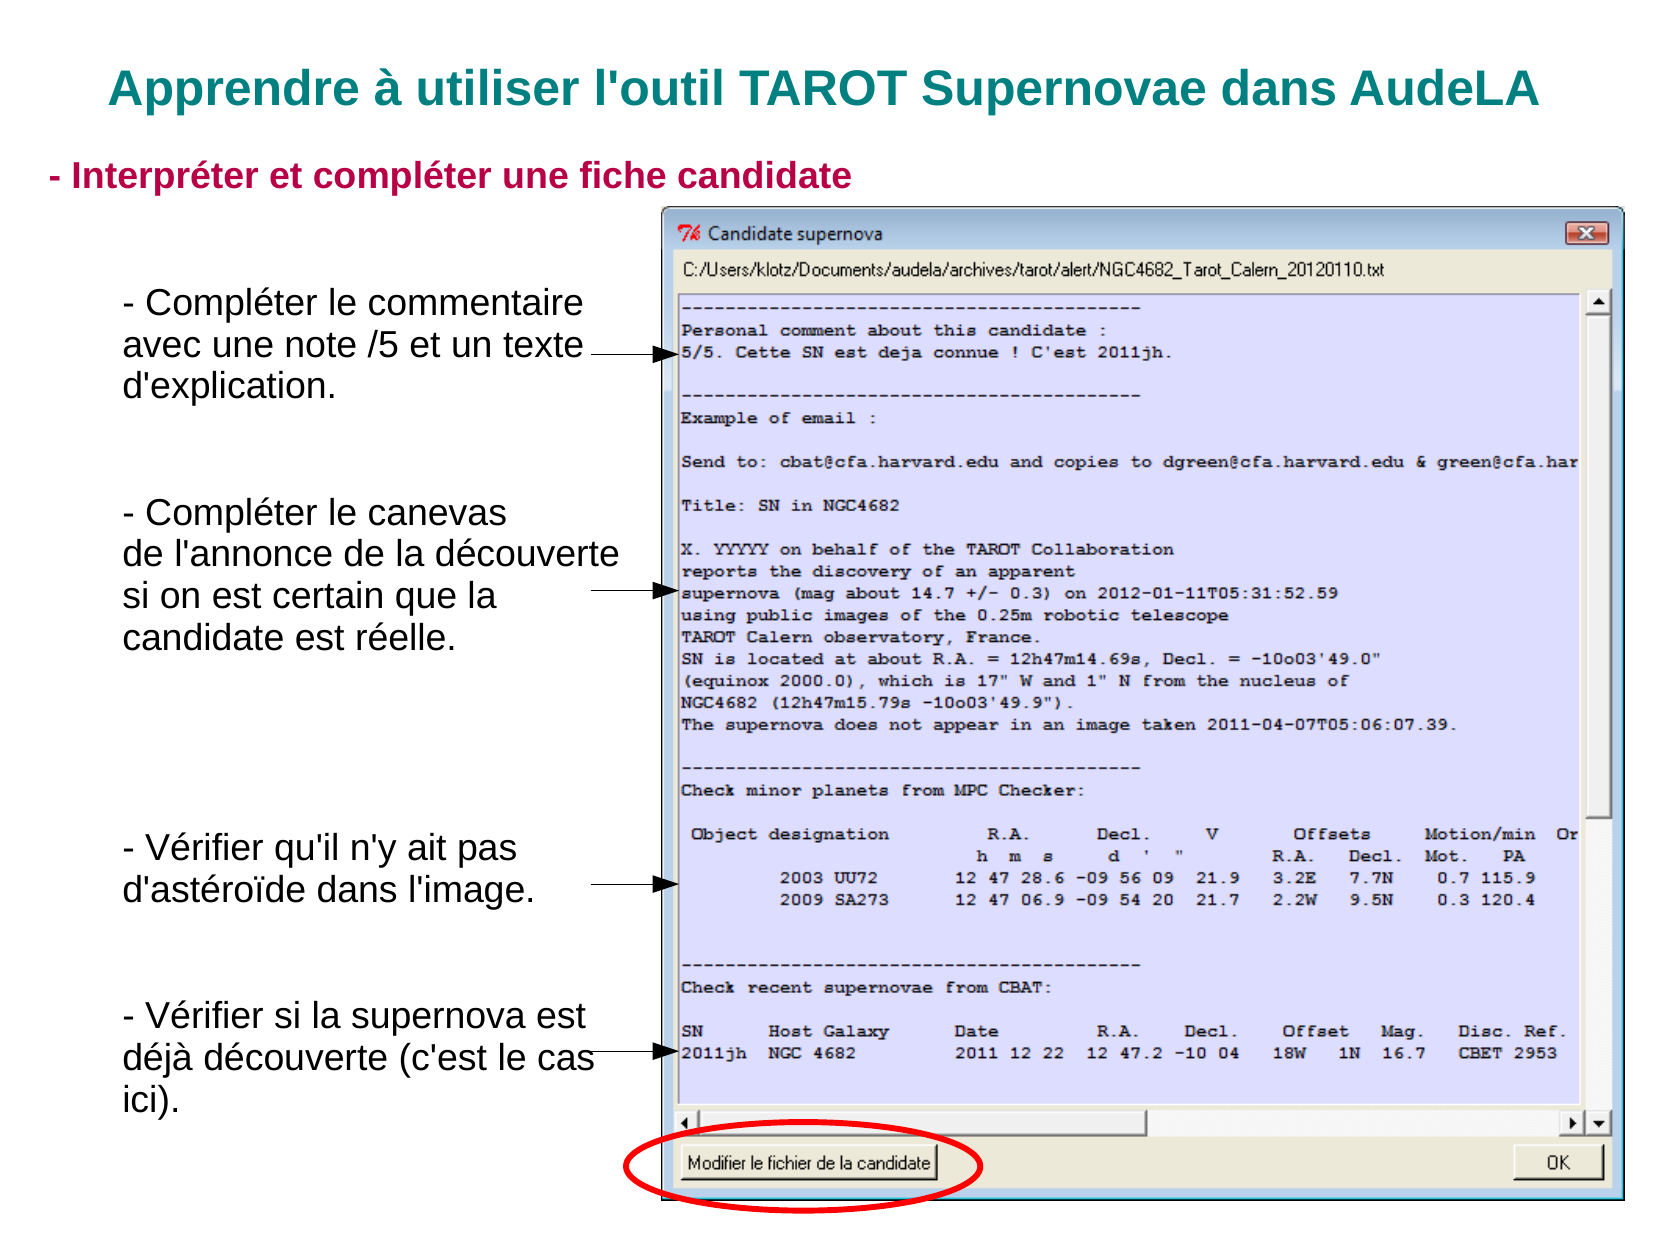

Apprendre à utiliser l'outil TAROT Supernovae dans AudeLA
- Interpréter et compléter une fiche candidate
	- Compléter le commentaire
	avec une note /5 et un texte
	d'explication.
	- Compléter le canevas
	de l'annonce de la découverte
	si on est certain que la
	candidate est réelle.
	- Vérifier qu'il n'y ait pas
	d'astéroïde dans l'image.
	- Vérifier si la supernova est
	déjà découverte (c'est le cas
	ici).
Découvrir des supernovae avec TAROT
15